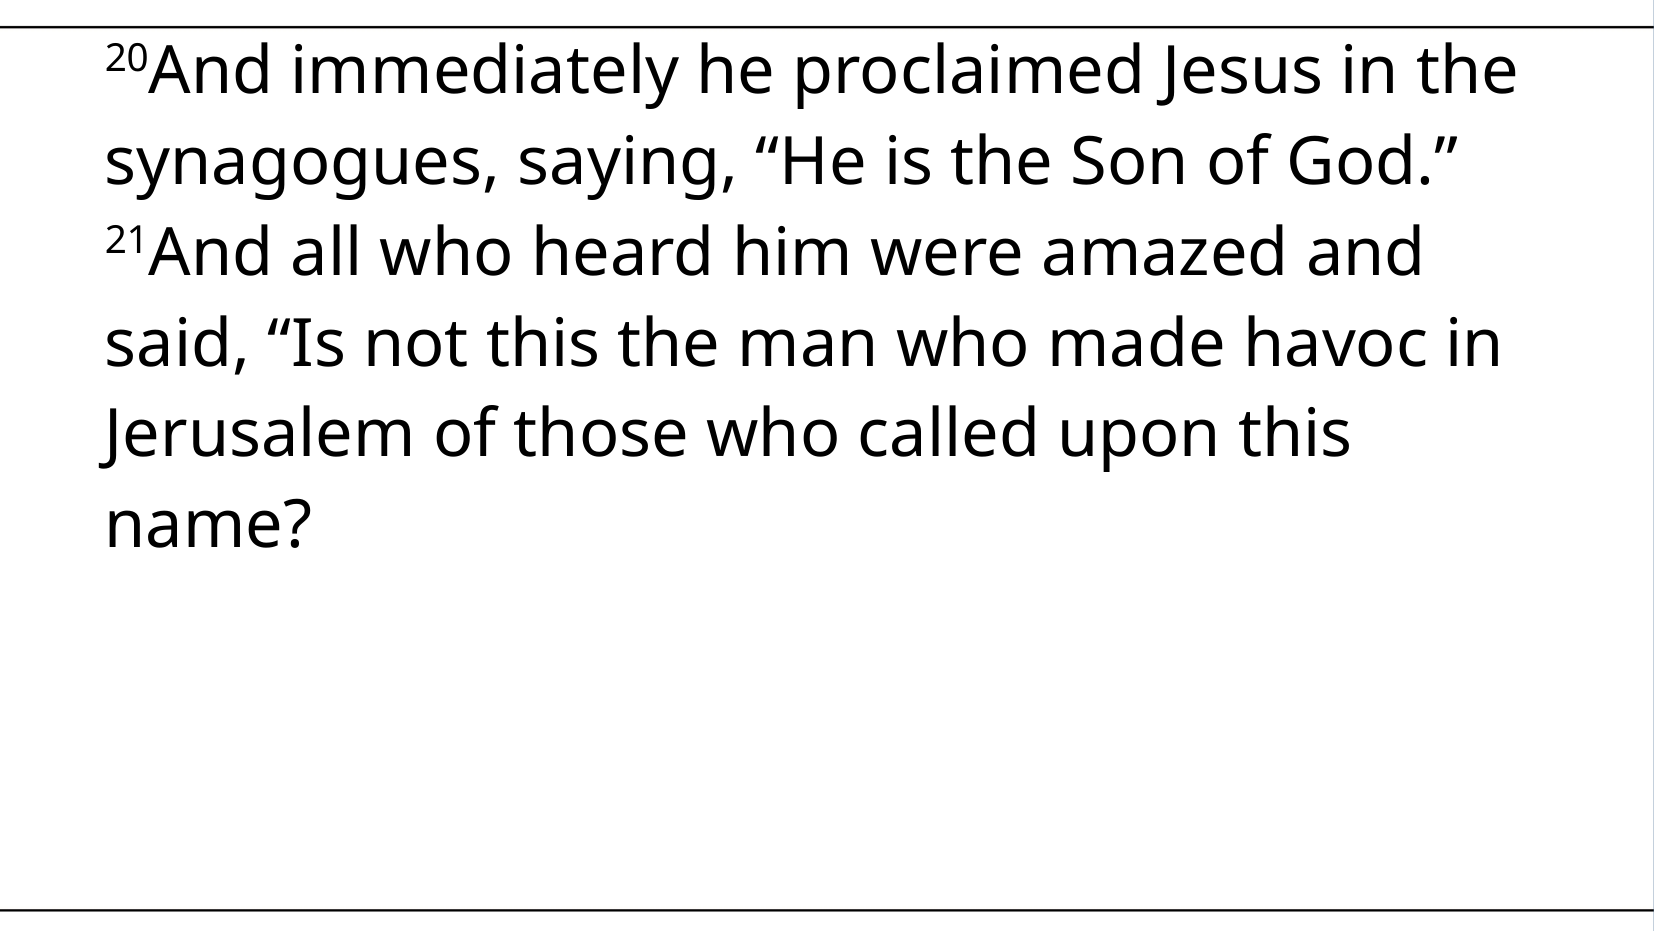

20And immediately he proclaimed Jesus in the synagogues, saying, “He is the Son of God.” 21And all who heard him were amazed and said, “Is not this the man who made havoc in Jerusalem of those who called upon this name?